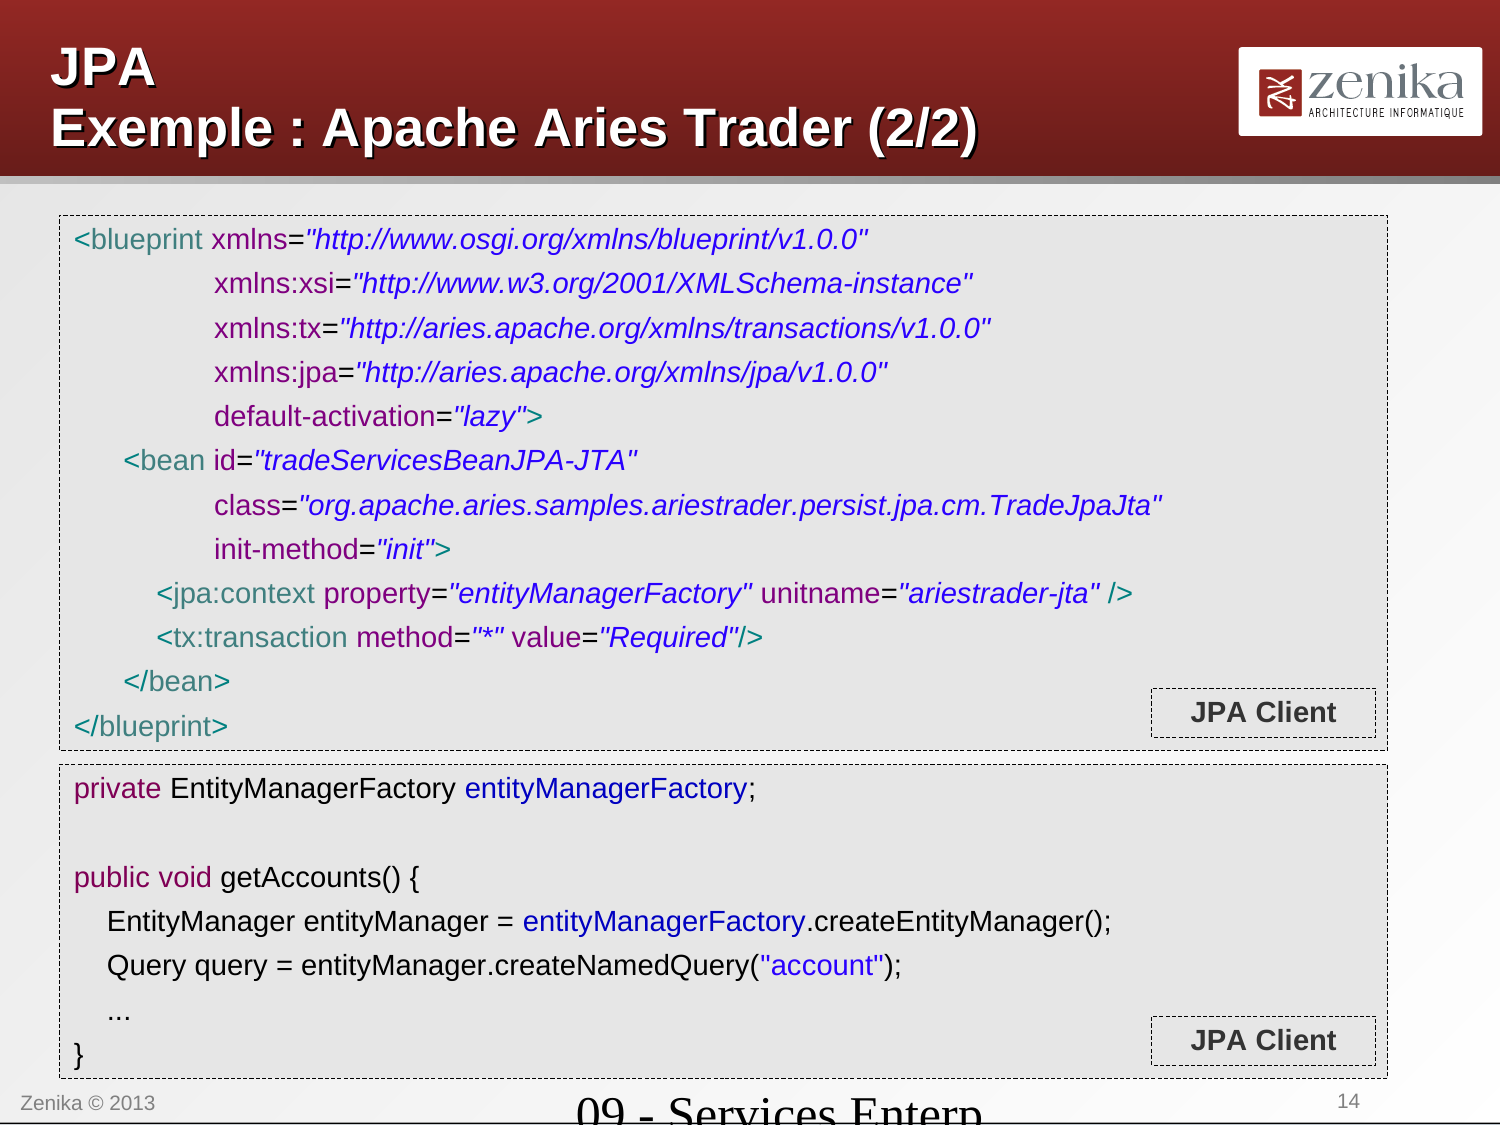

# JPA Exemple : Apache Aries Trader (2/2)
<blueprint xmlns="http://www.osgi.org/xmlns/blueprint/v1.0.0"
 xmlns:xsi="http://www.w3.org/2001/XMLSchema-instance"
 xmlns:tx="http://aries.apache.org/xmlns/transactions/v1.0.0"
 xmlns:jpa="http://aries.apache.org/xmlns/jpa/v1.0.0"
 default-activation="lazy">
 <bean id="tradeServicesBeanJPA-JTA"
 class="org.apache.aries.samples.ariestrader.persist.jpa.cm.TradeJpaJta"
 init-method="init">
 <jpa:context property="entityManagerFactory" unitname="ariestrader-jta" />
 <tx:transaction method="*" value="Required"/>
 </bean>
</blueprint>
JPA Client
private EntityManagerFactory entityManagerFactory;
public void getAccounts() {
 EntityManager entityManager = entityManagerFactory.createEntityManager();
 Query query = entityManager.createNamedQuery("account");
 ...
}
JPA Client